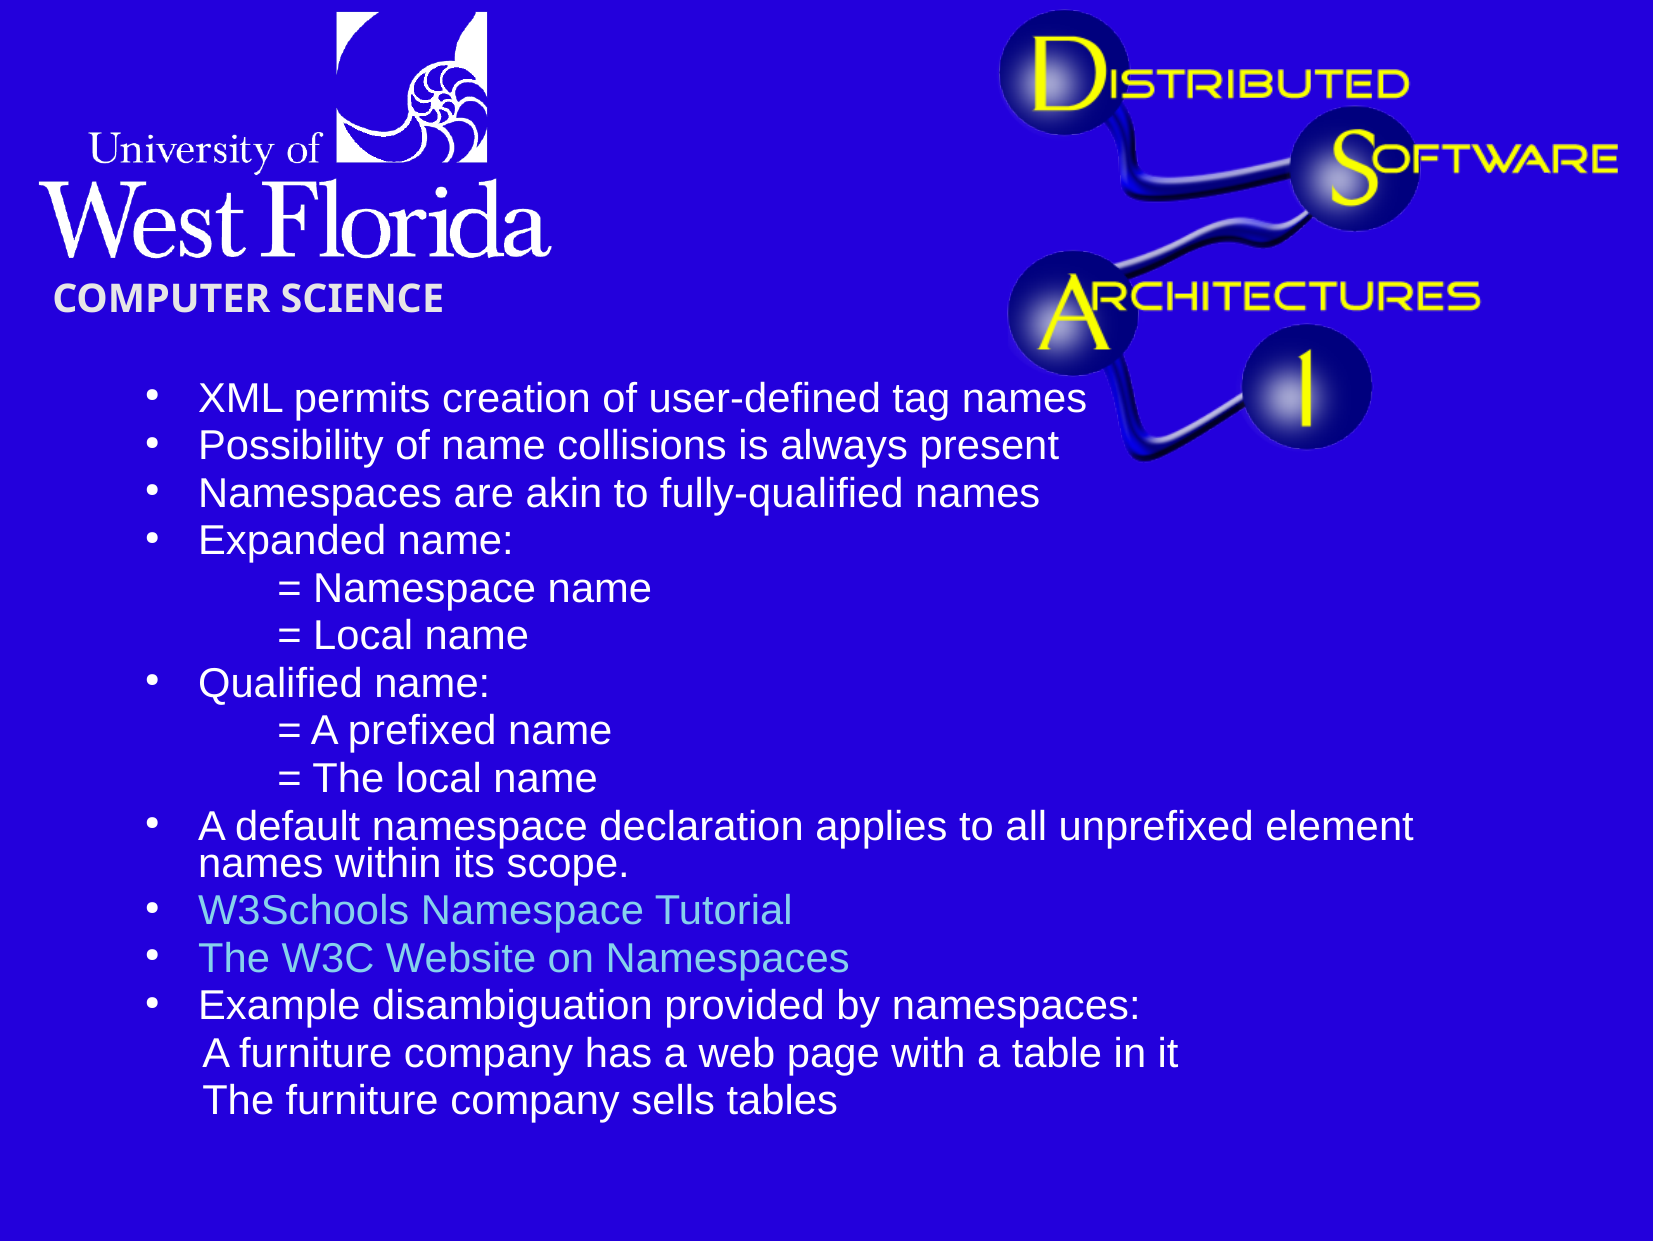

COMPUTER SCIENCE
XML permits creation of user-defined tag names
Possibility of name collisions is always present
Namespaces are akin to fully-qualified names
Expanded name:
		= Namespace name
		= Local name
Qualified name:
		= A prefixed name
		= The local name
A default namespace declaration applies to all unprefixed element names within its scope.
W3Schools Namespace Tutorial
The W3C Website on Namespaces
Example disambiguation provided by namespaces:
	A furniture company has a web page with a table in it
	The furniture company sells tables